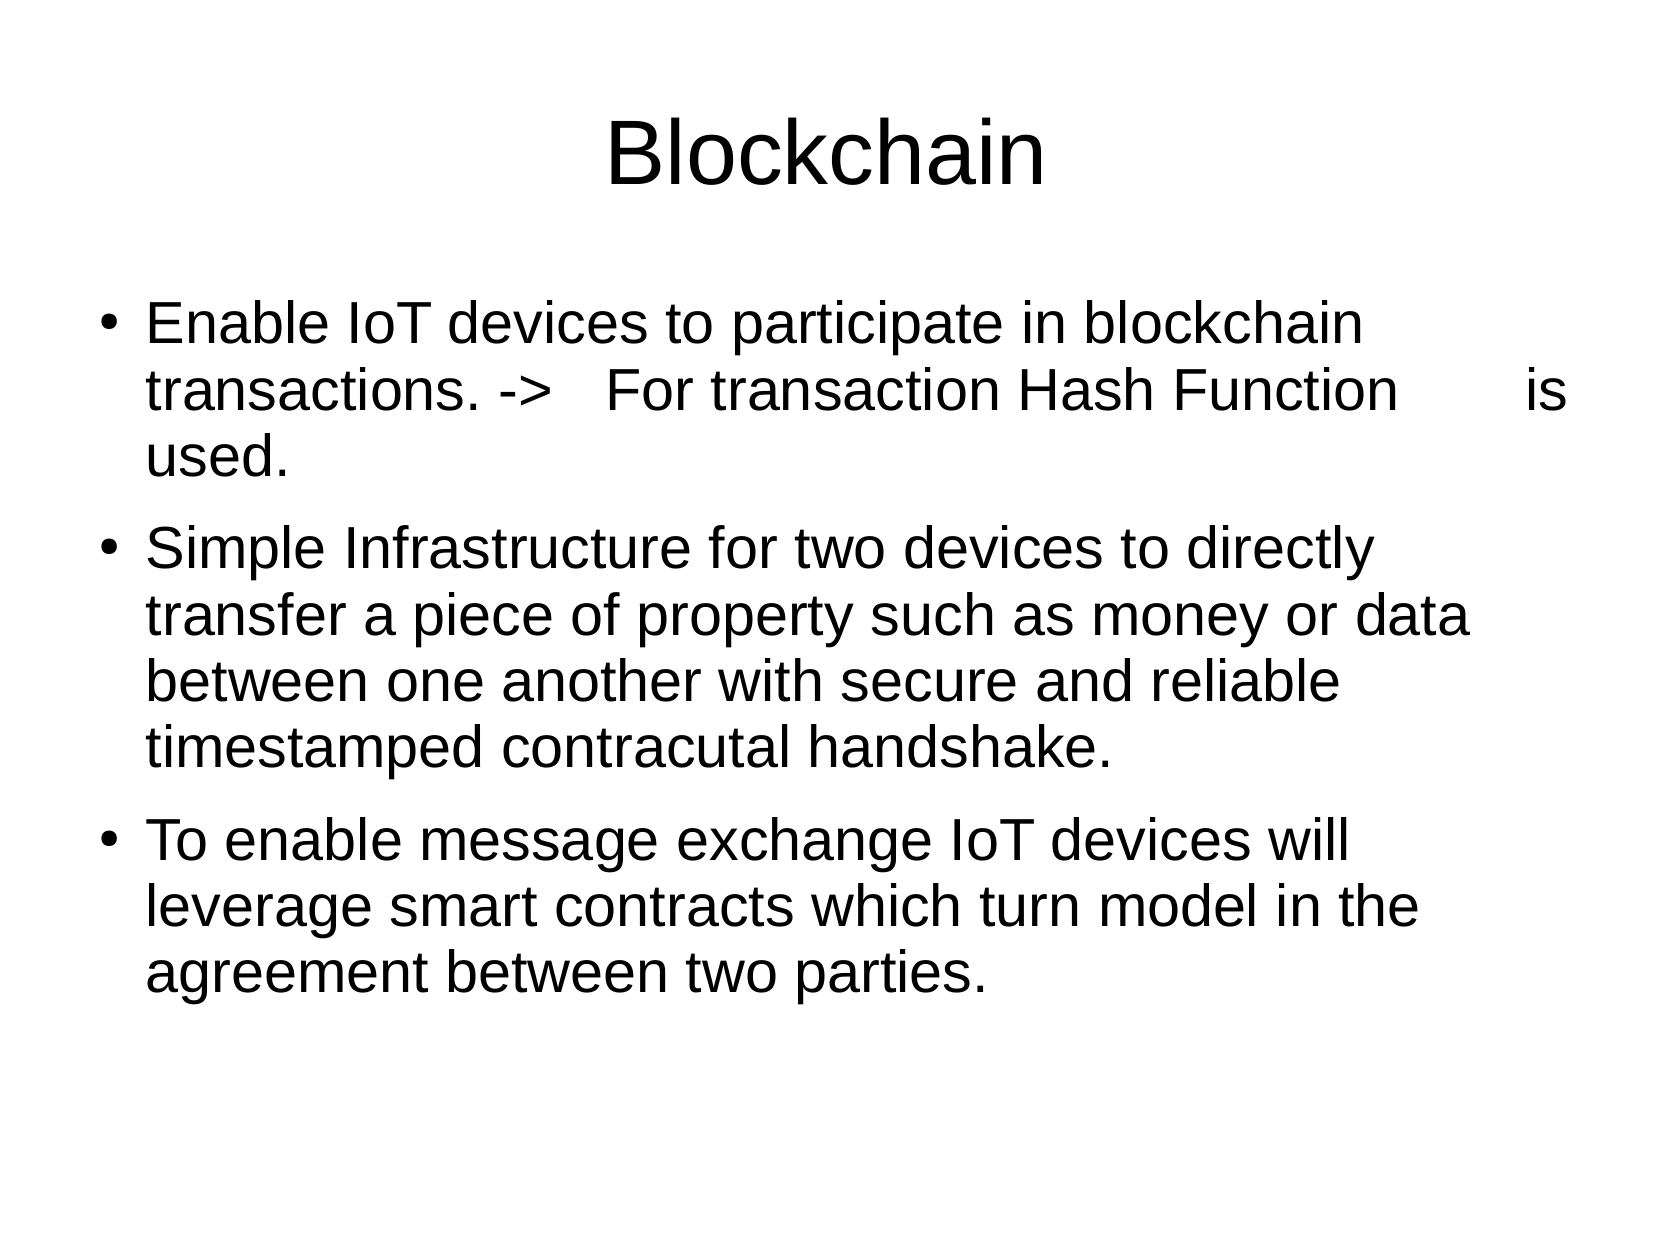

# Blockchain
Enable IoT devices to participate in blockchain transactions. -> 	For transaction Hash Function 							is used.
Simple Infrastructure for two devices to directly transfer a piece of property such as money or data between one another with secure and reliable timestamped contracutal handshake.
To enable message exchange IoT devices will leverage smart contracts which turn model in the agreement between two parties.